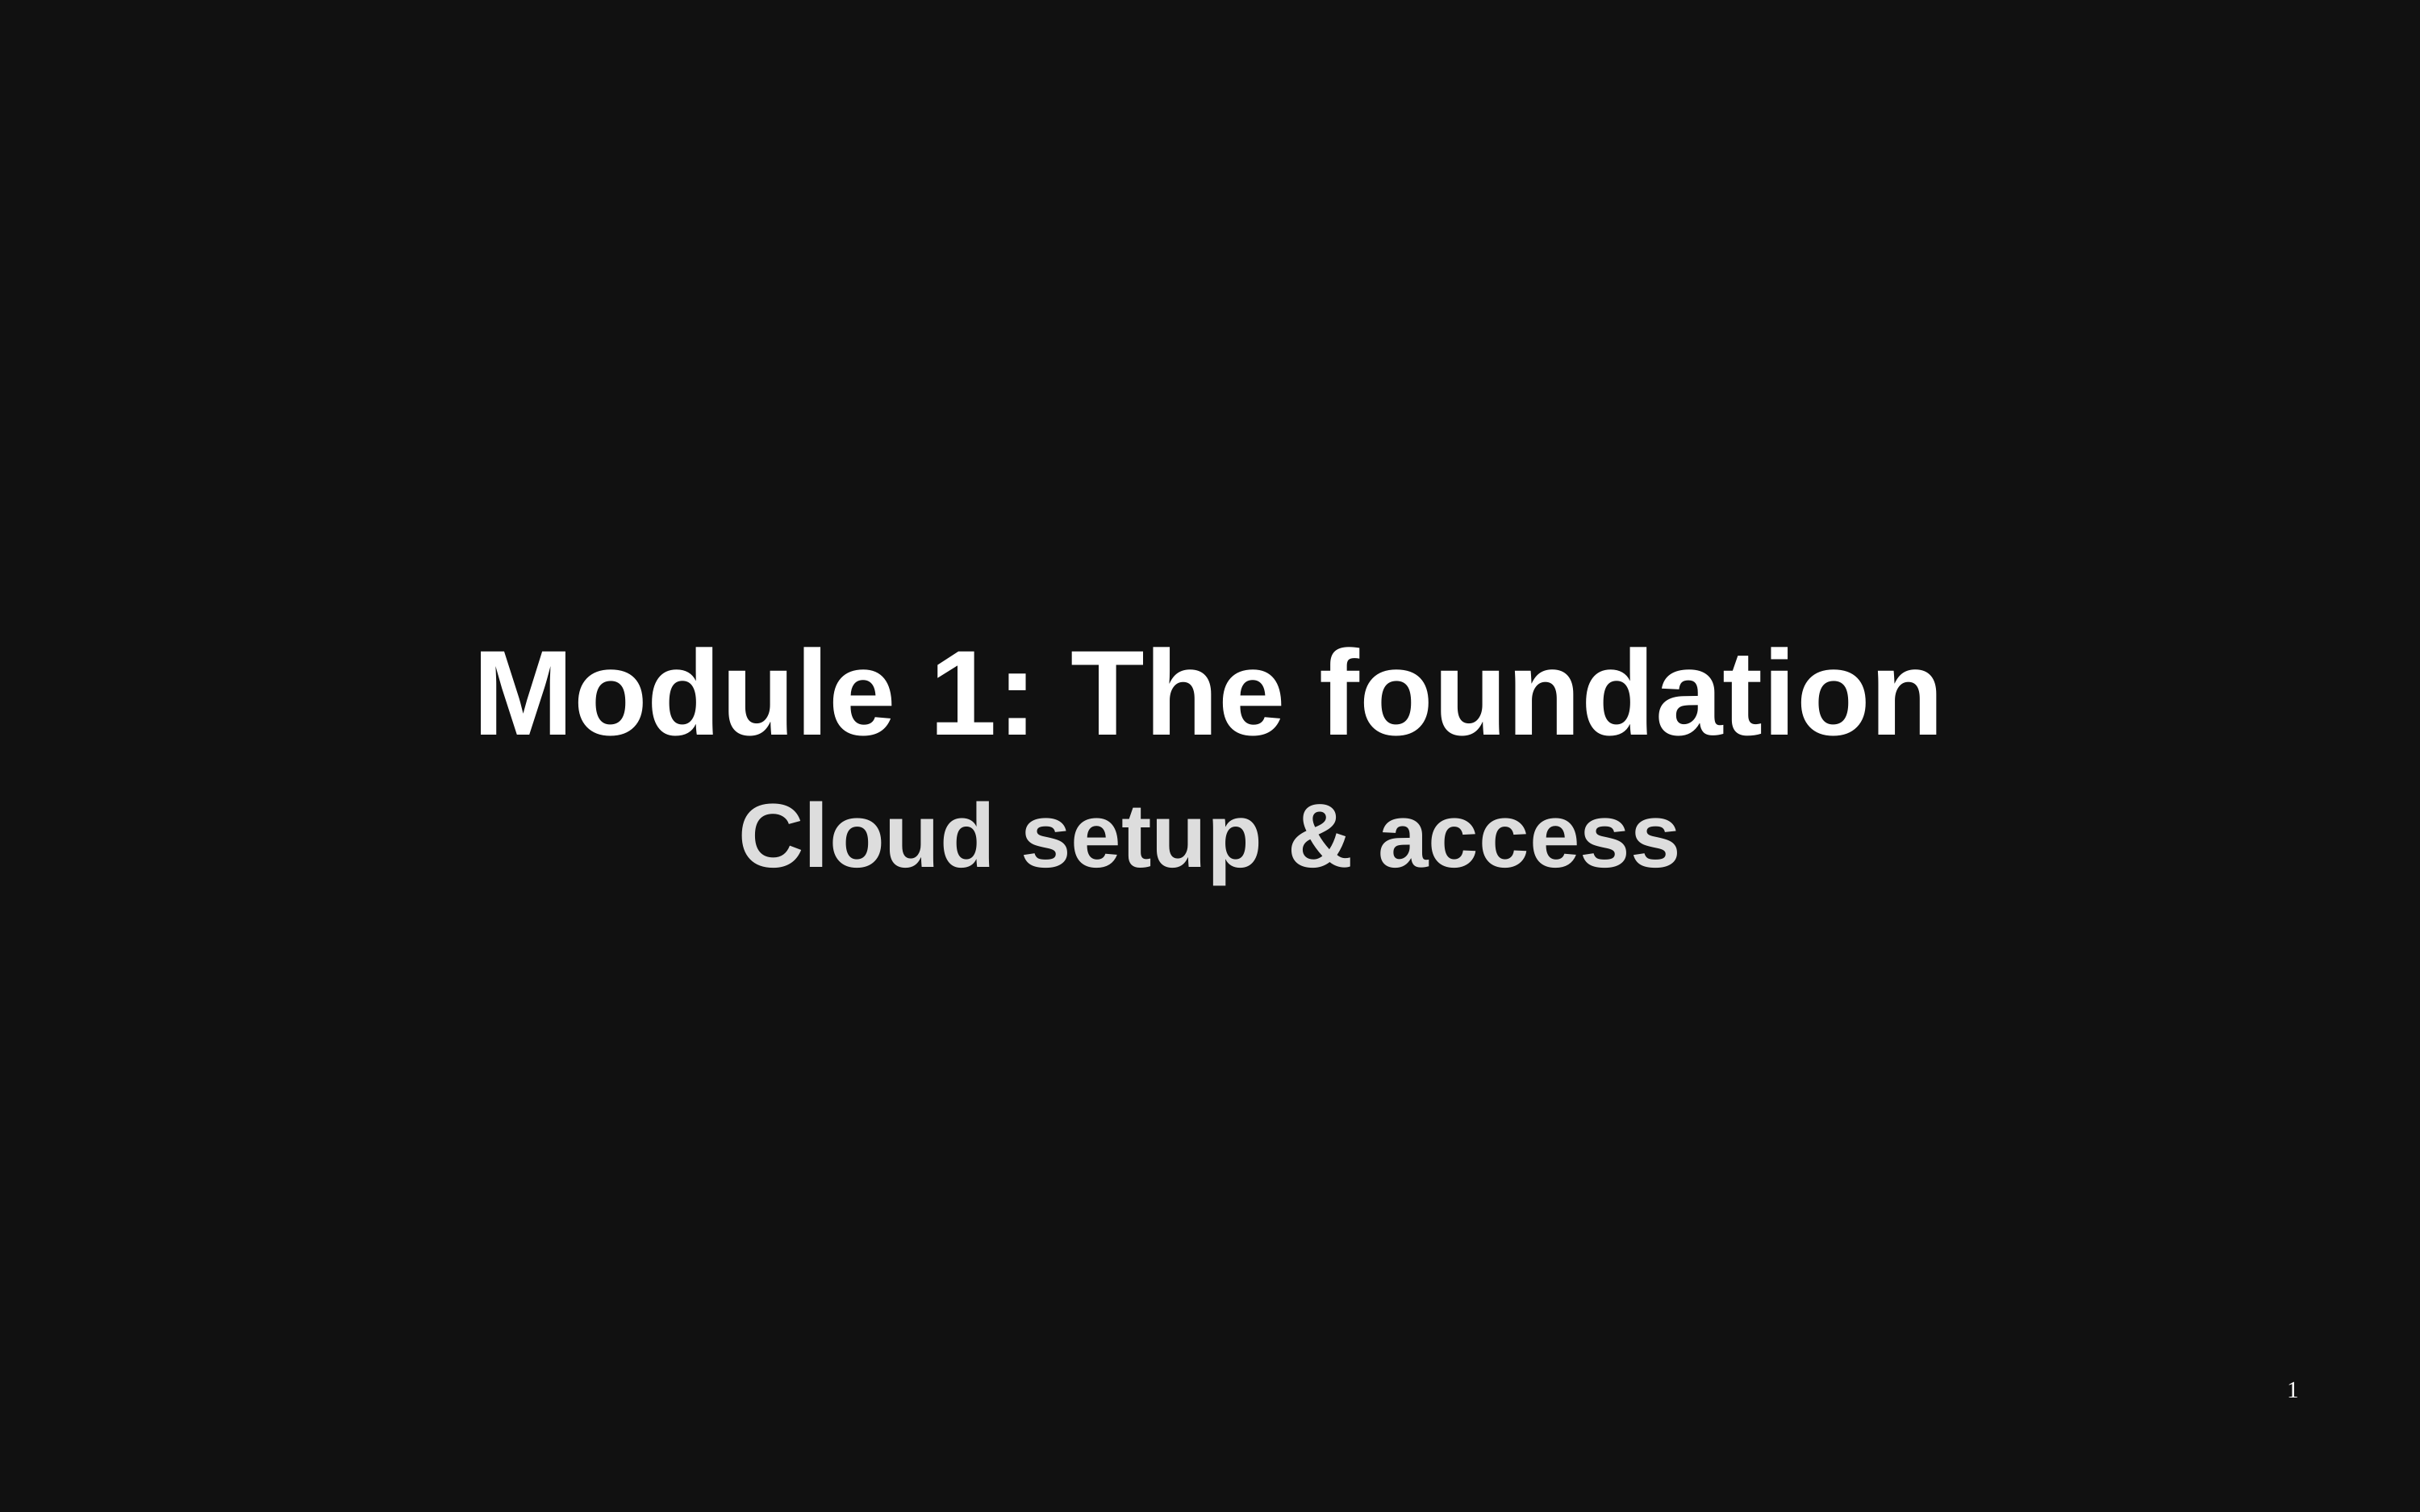

Module 1: The foundation
Cloud setup & access
1